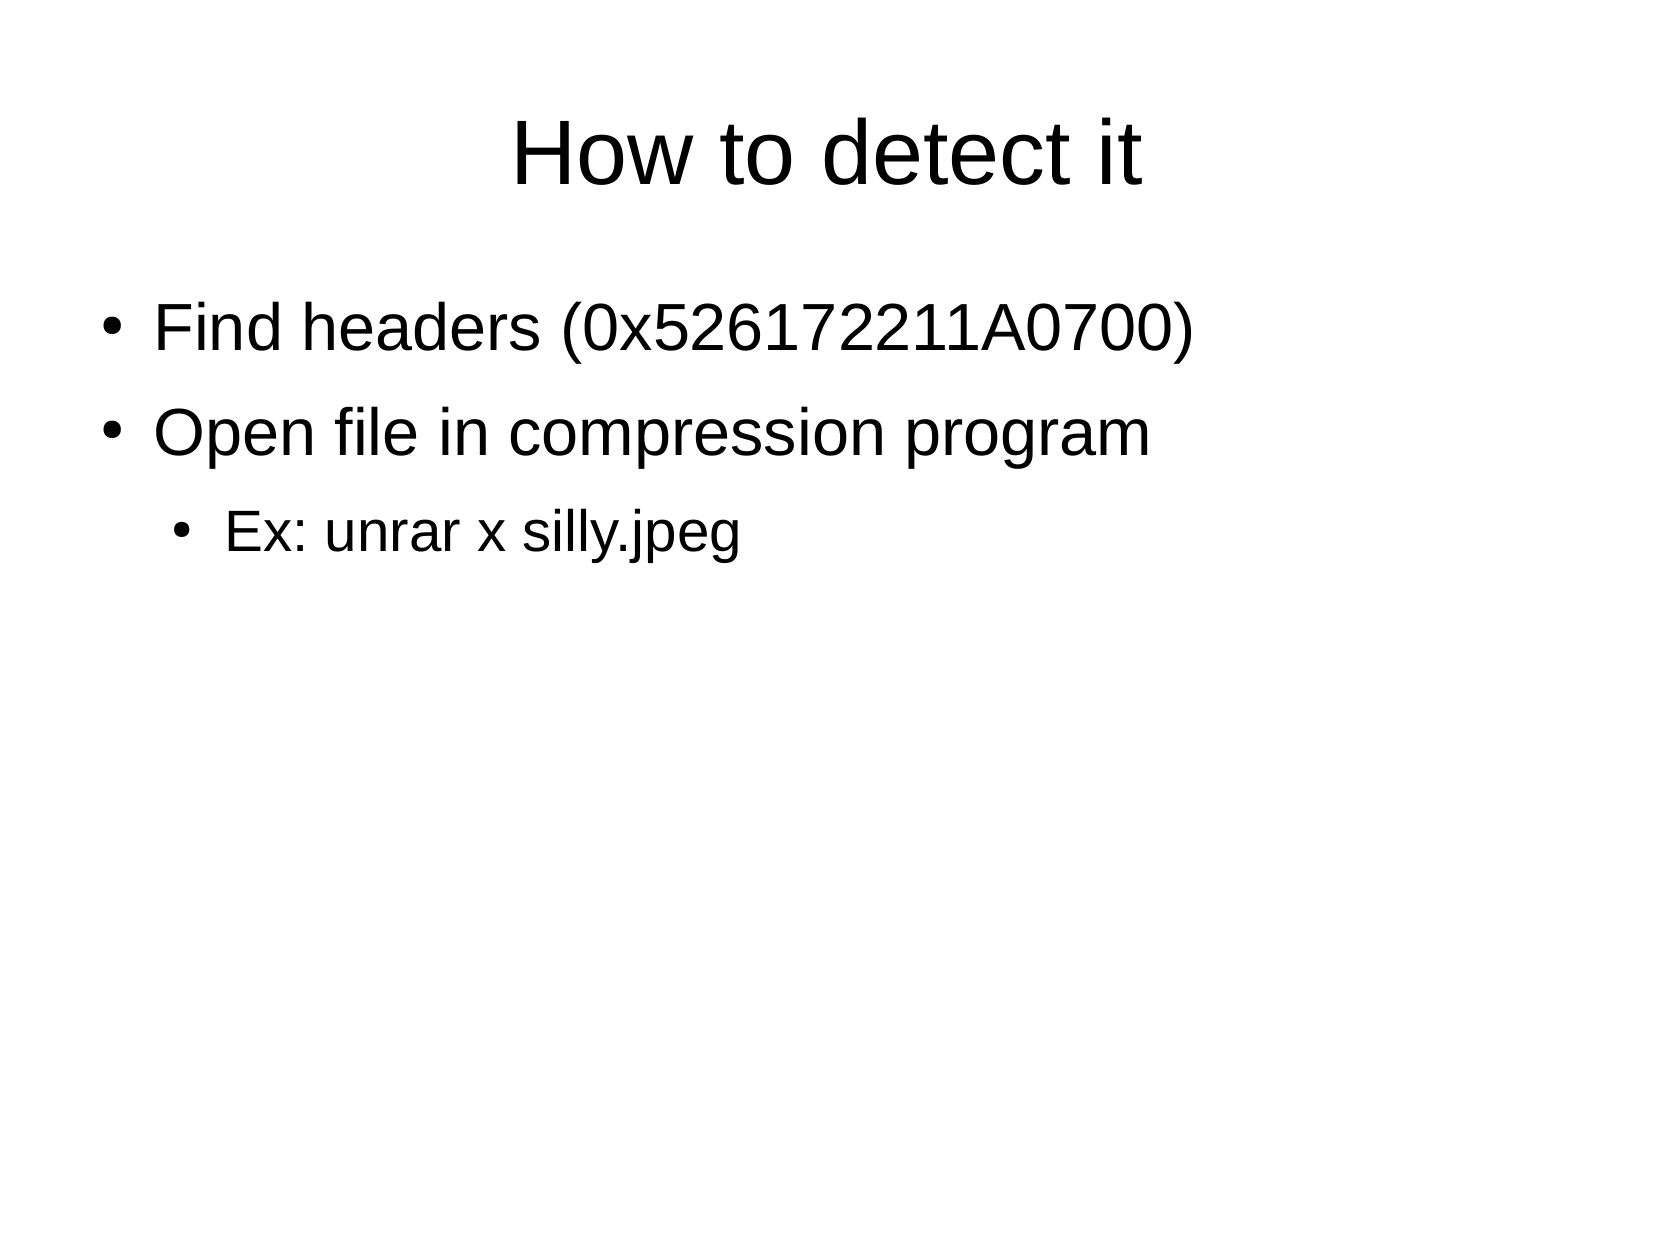

# How to detect it
Find headers (0x526172211A0700)
Open file in compression program
Ex: unrar x silly.jpeg